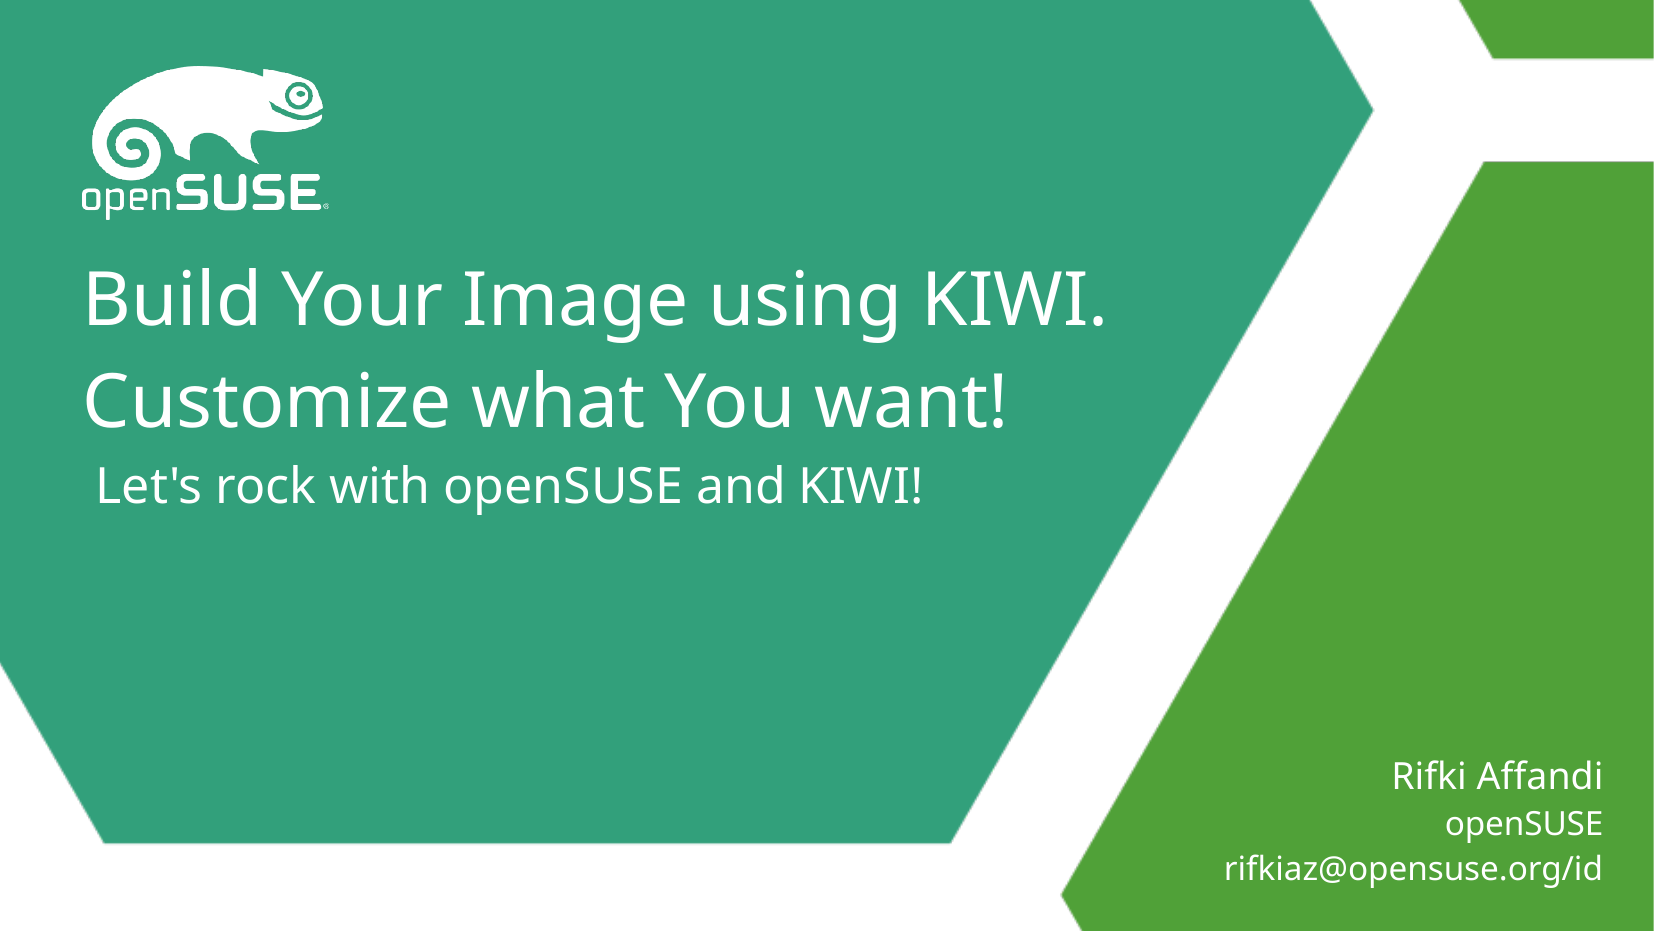

Build Your Image using KIWI. Customize what You want!
 Let's rock with openSUSE and KIWI!
# Rifki Affandi
openSUSE
rifkiaz@opensuse.org/id